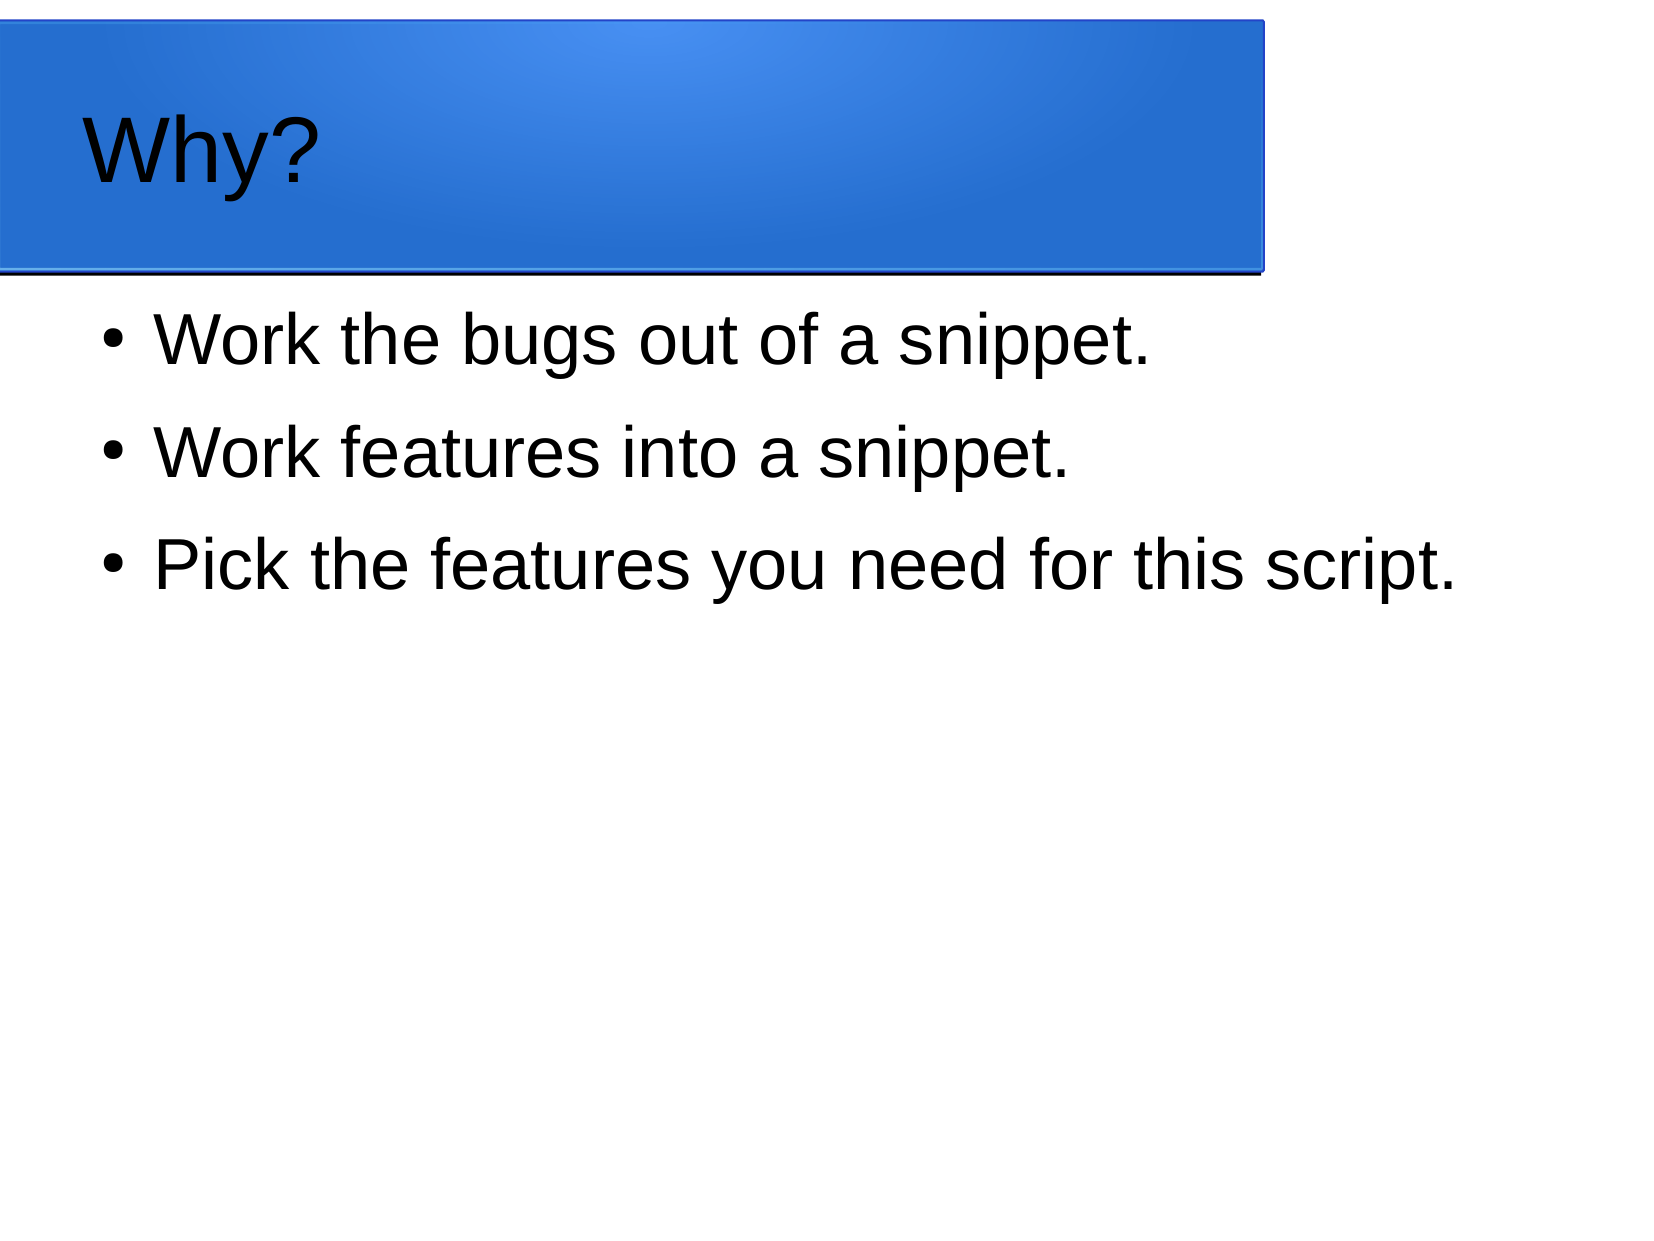

# Why?
Work the bugs out of a snippet.
Work features into a snippet.
Pick the features you need for this script.